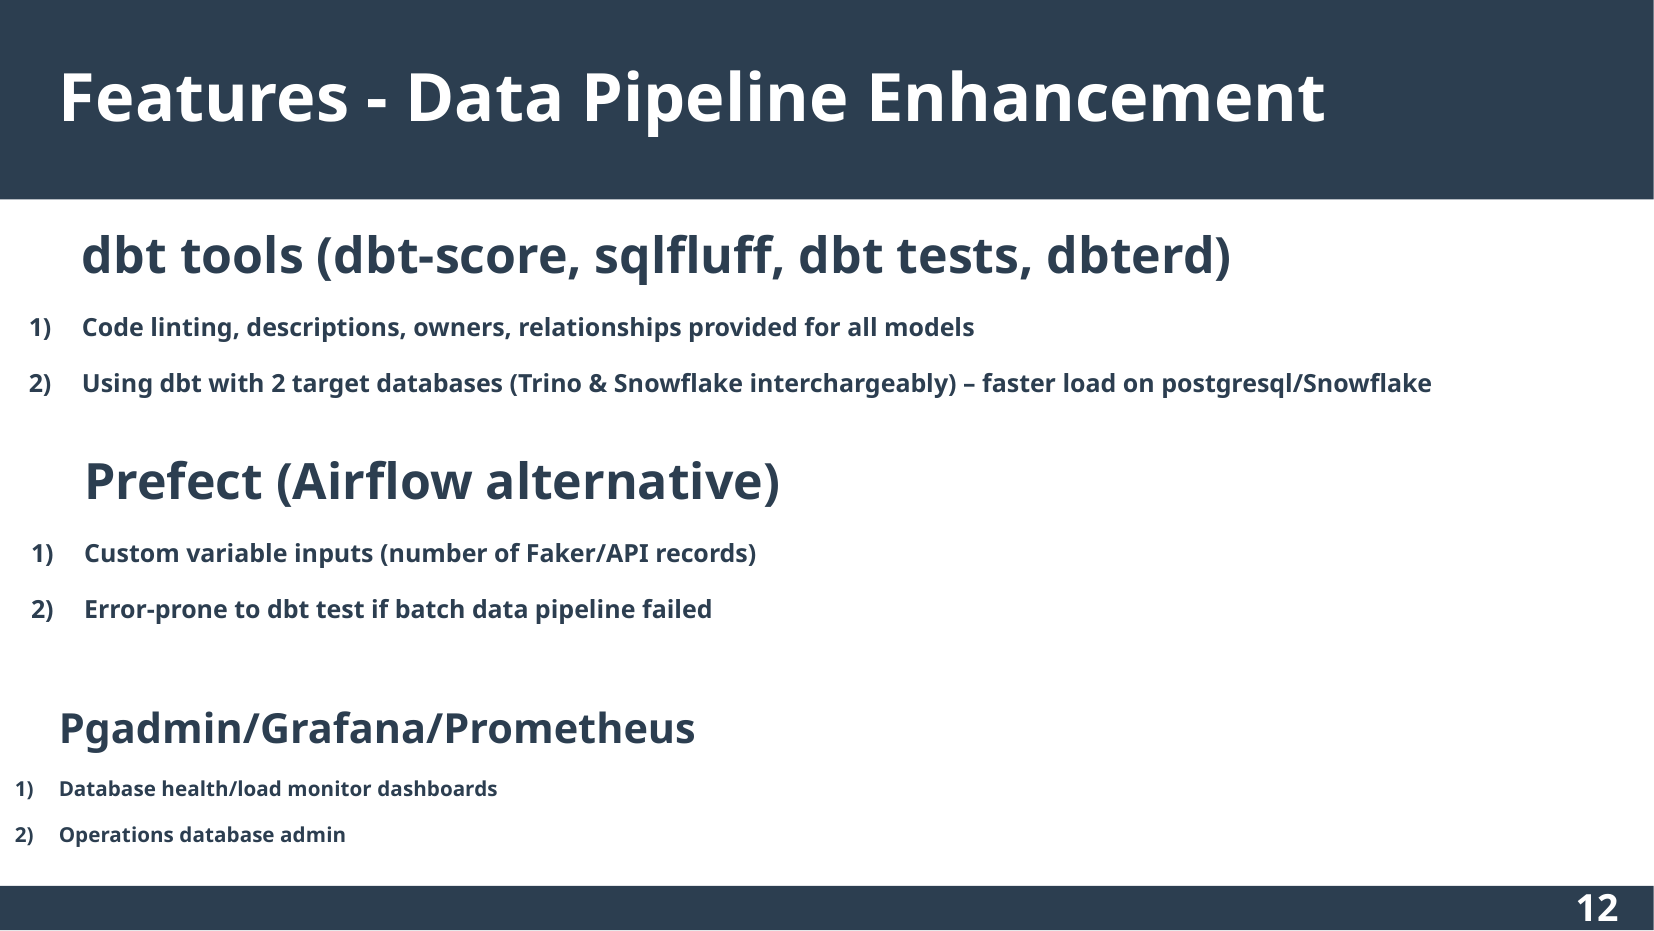

# Features - Data Pipeline Enhancement
dbt tools (dbt-score, sqlfluff, dbt tests, dbterd)
Code linting, descriptions, owners, relationships provided for all models
Using dbt with 2 target databases (Trino & Snowflake interchargeably) – faster load on postgresql/Snowflake
Prefect (Airflow alternative)
Custom variable inputs (number of Faker/API records)
Error-prone to dbt test if batch data pipeline failed
Pgadmin/Grafana/Prometheus
Database health/load monitor dashboards
Operations database admin
12